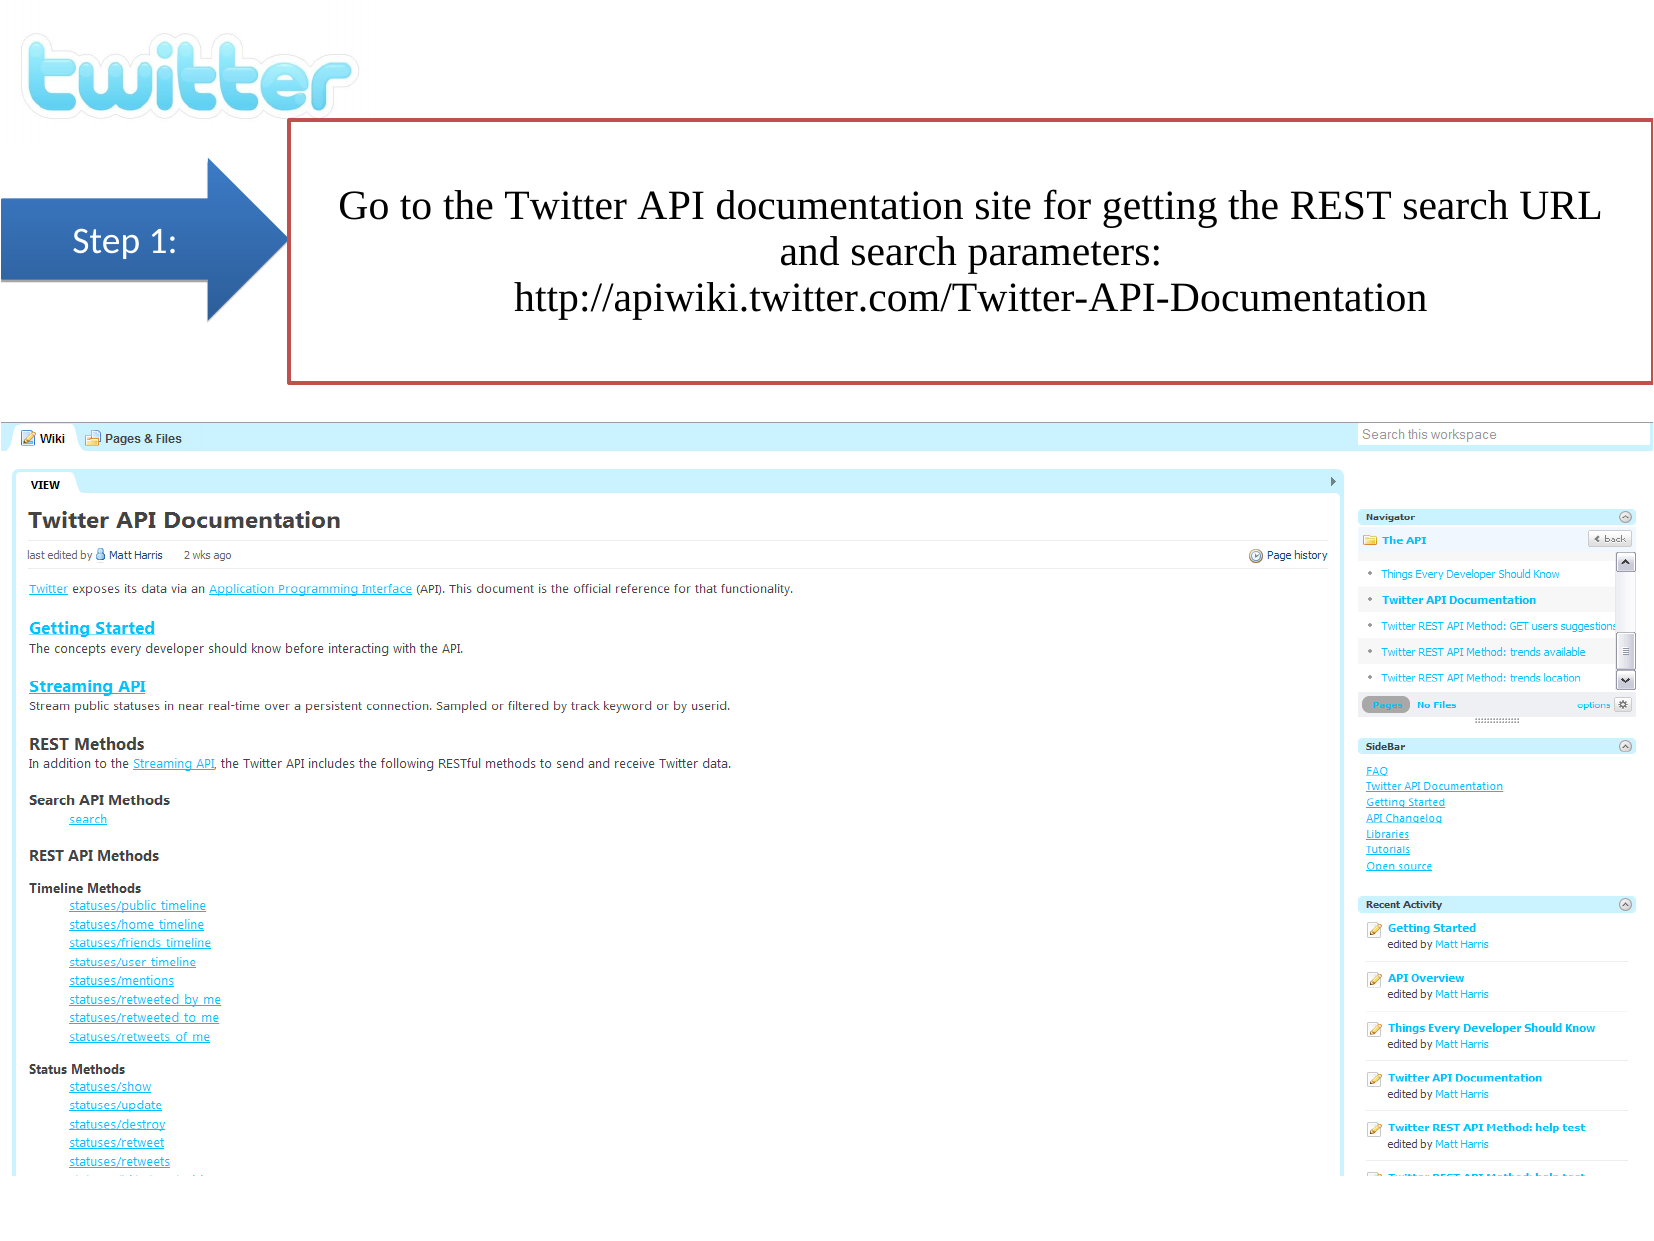

Go to the Twitter API documentation site for getting the REST search URL and search parameters:
http://apiwiki.twitter.com/Twitter-API-Documentation
Step 1: